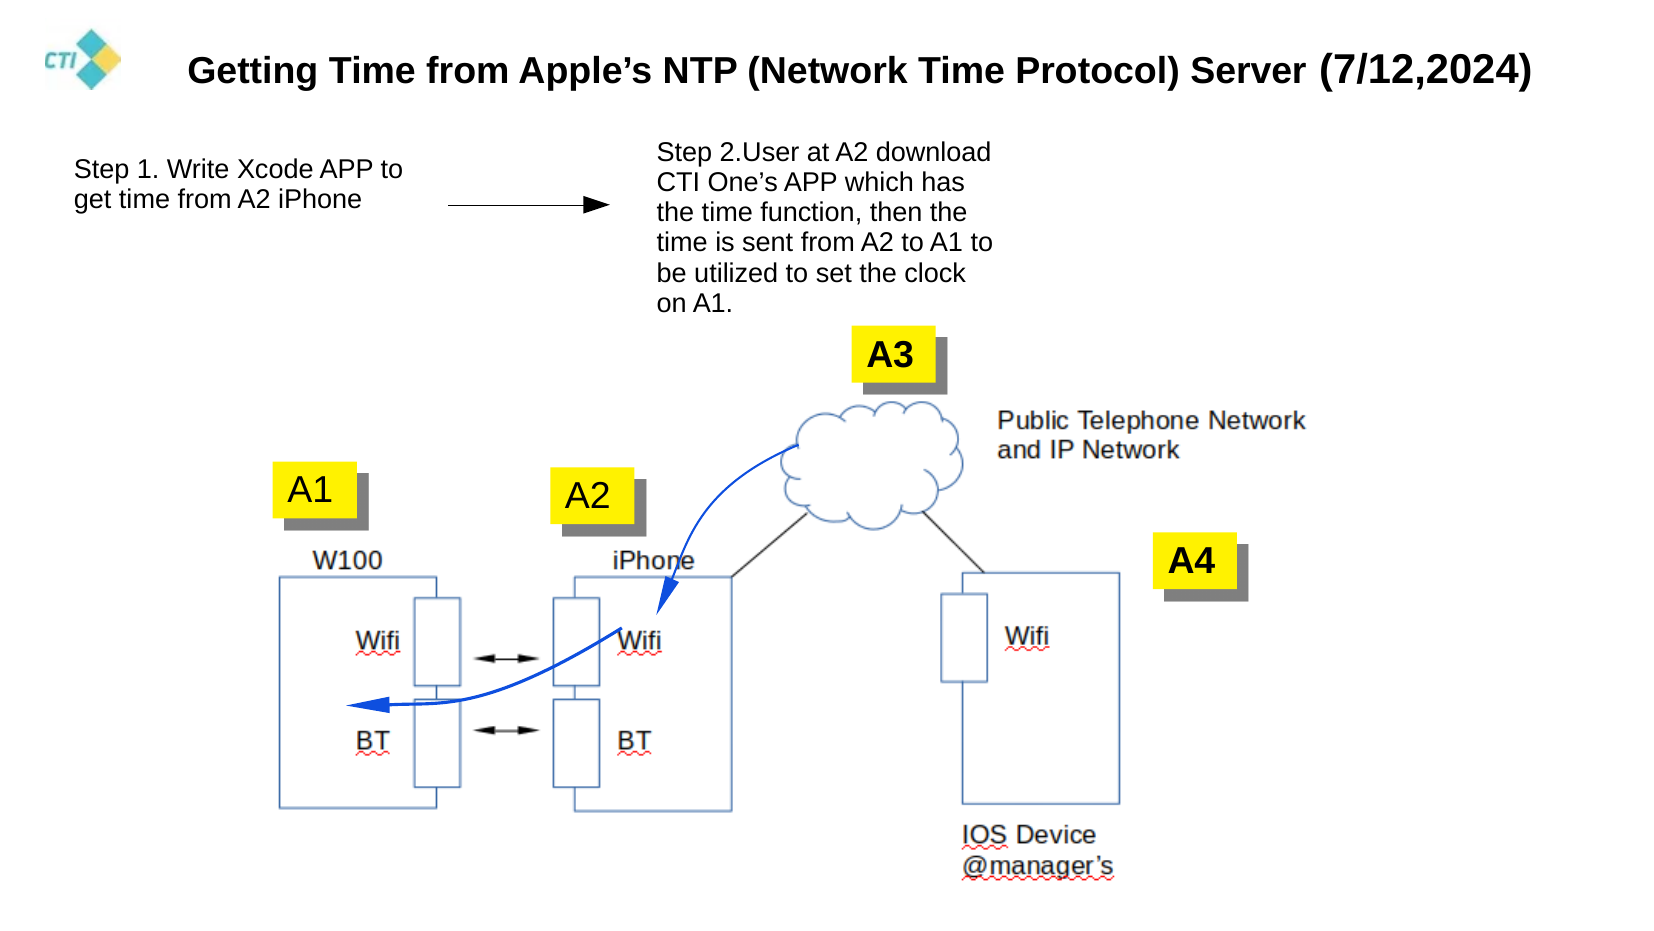

# Getting Time from Apple’s NTP (Network Time Protocol) Server (7/12,2024)
Step 2.User at A2 download CTI One’s APP which has the time function, then the time is sent from A2 to A1 to be utilized to set the clock on A1.
Step 1. Write Xcode APP to get time from A2 iPhone
A3
A1
A2
A4